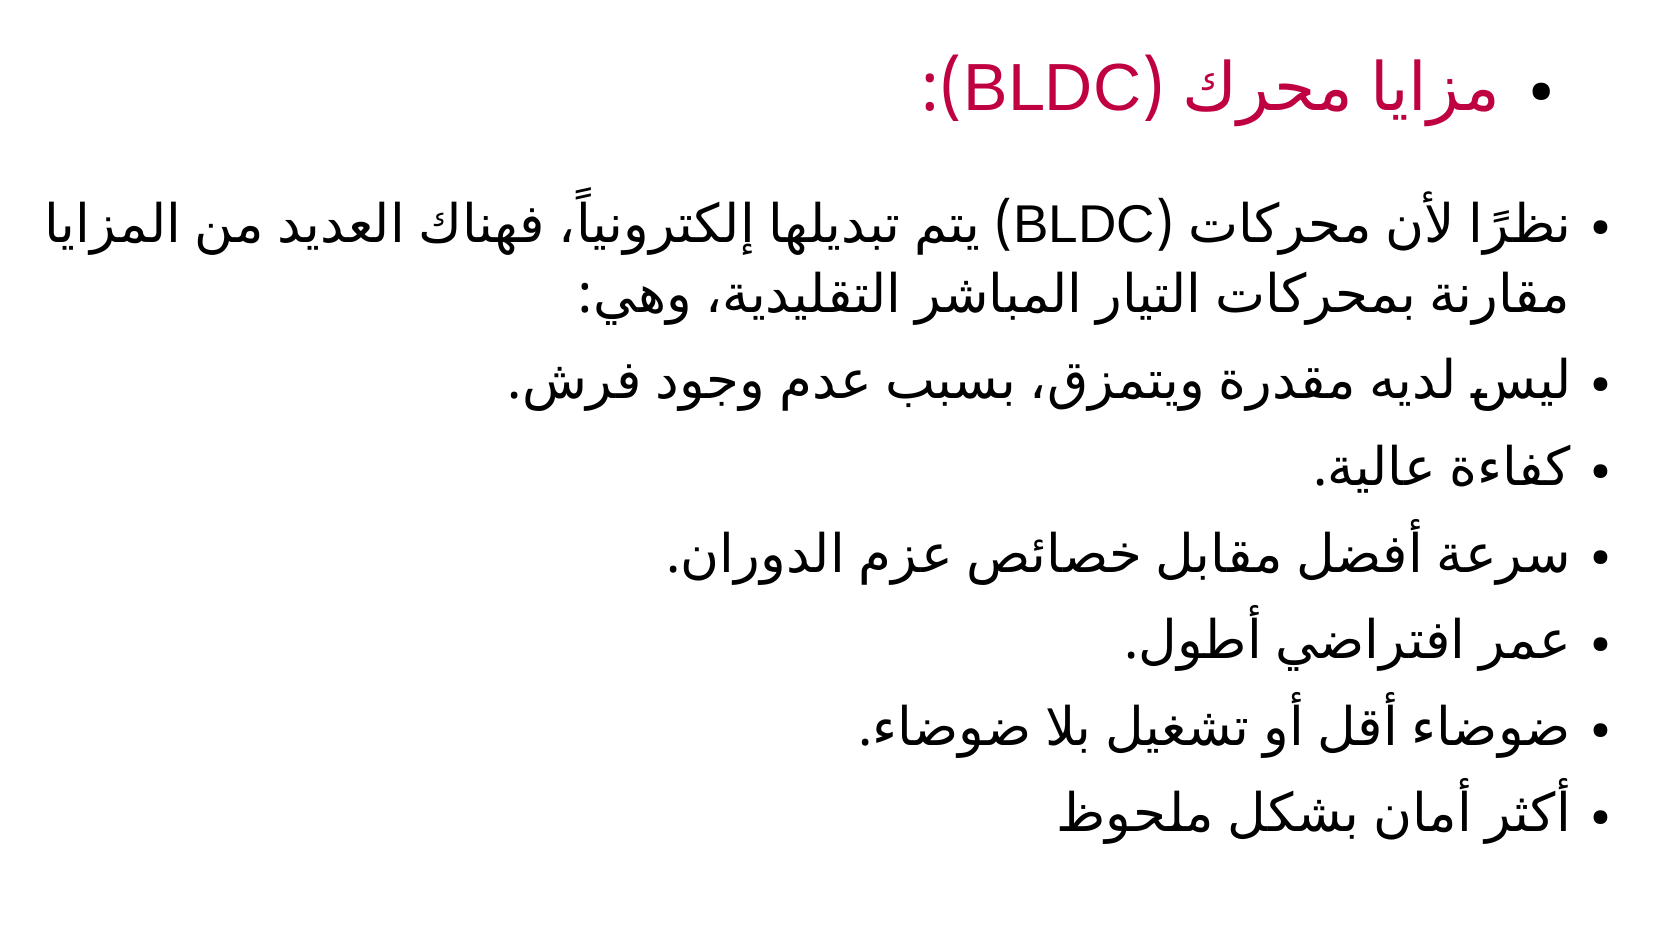

# مزايا محرك (BLDC):
نظرًا لأن محركات (BLDC) يتم تبديلها إلكترونياً، فهناك العديد من المزايا مقارنة بمحركات التيار المباشر التقليدية، وهي:
ليس لديه مقدرة ويتمزق، بسبب عدم وجود فرش.
كفاءة عالية.
سرعة أفضل مقابل خصائص عزم الدوران.
عمر افتراضي أطول.
ضوضاء أقل أو تشغيل بلا ضوضاء.
أكثر أمان بشكل ملحوظ